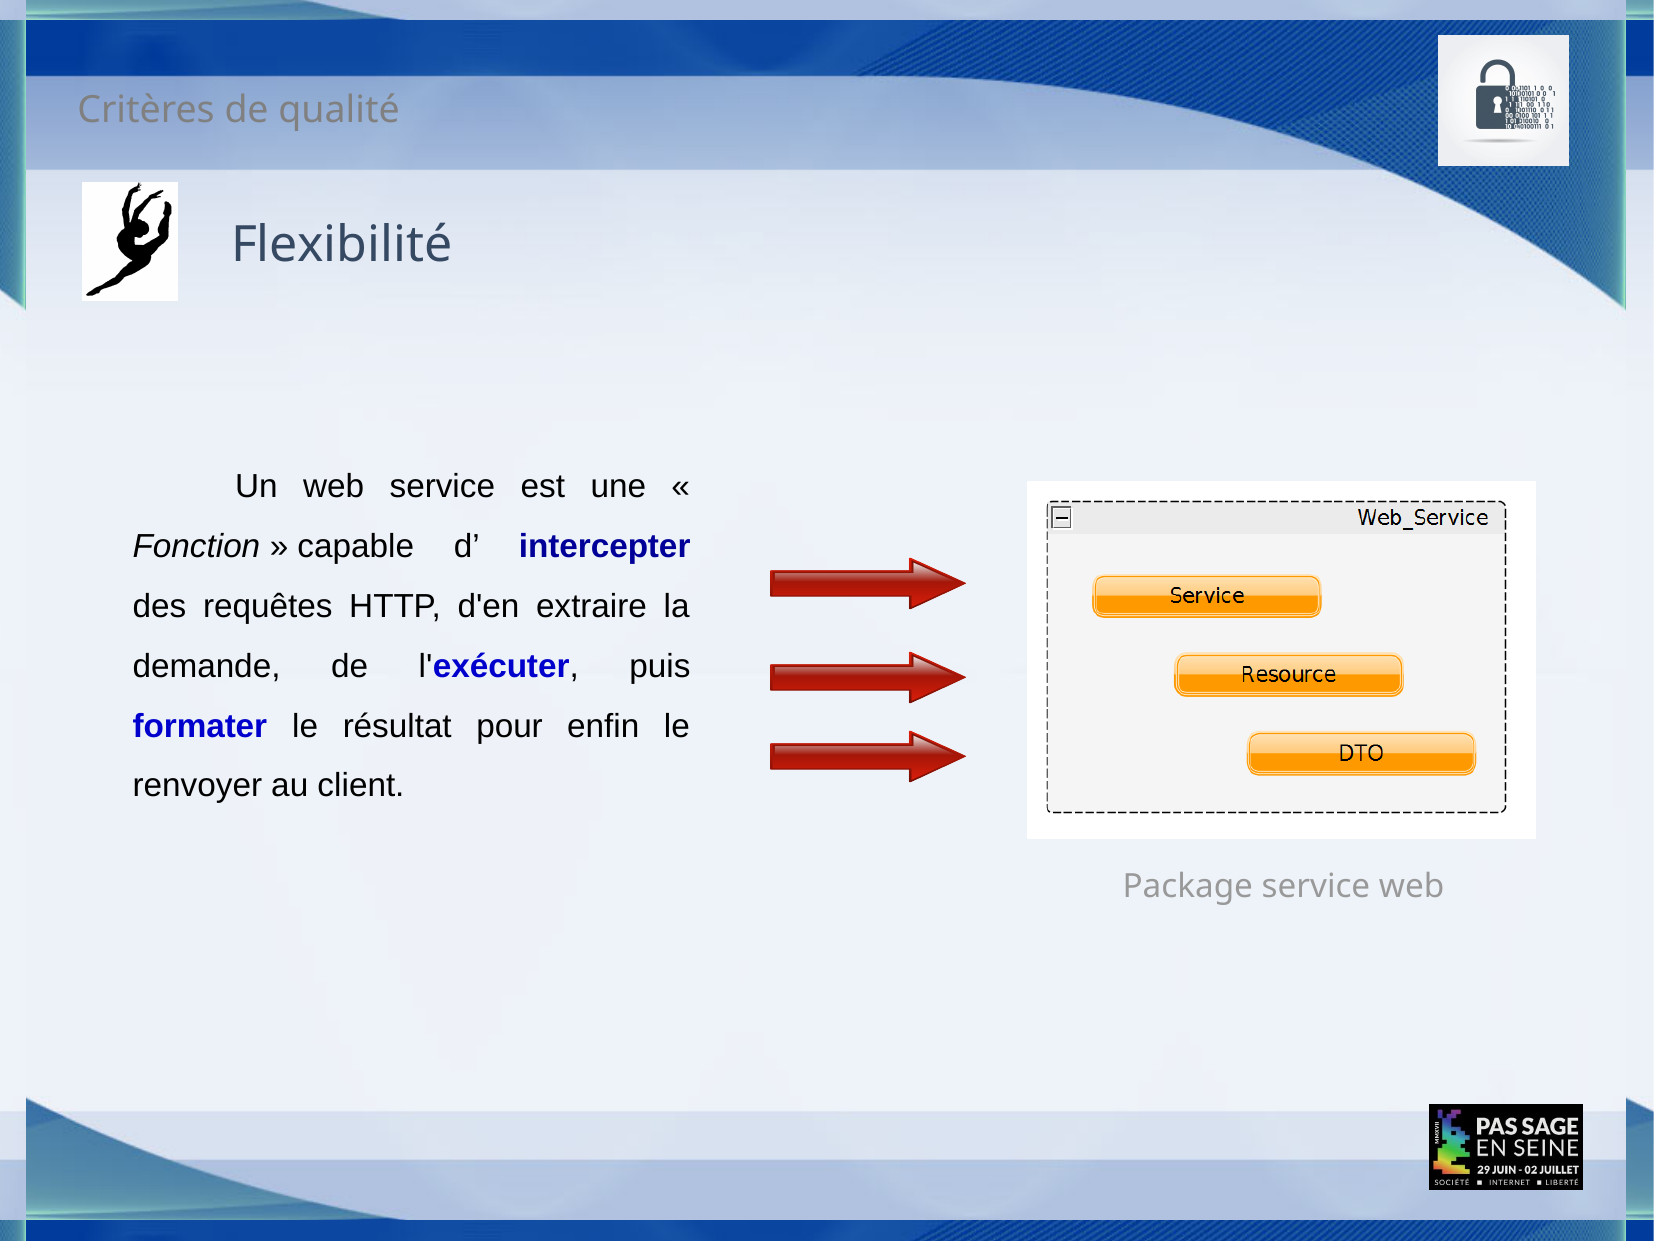

Critères de qualité
# Flexibilité
 Un web service est une « Fonction » capable d’ intercepter des requêtes HTTP, d'en extraire la demande, de l'exécuter, puis formater le résultat pour enfin le renvoyer au client.
Package service web